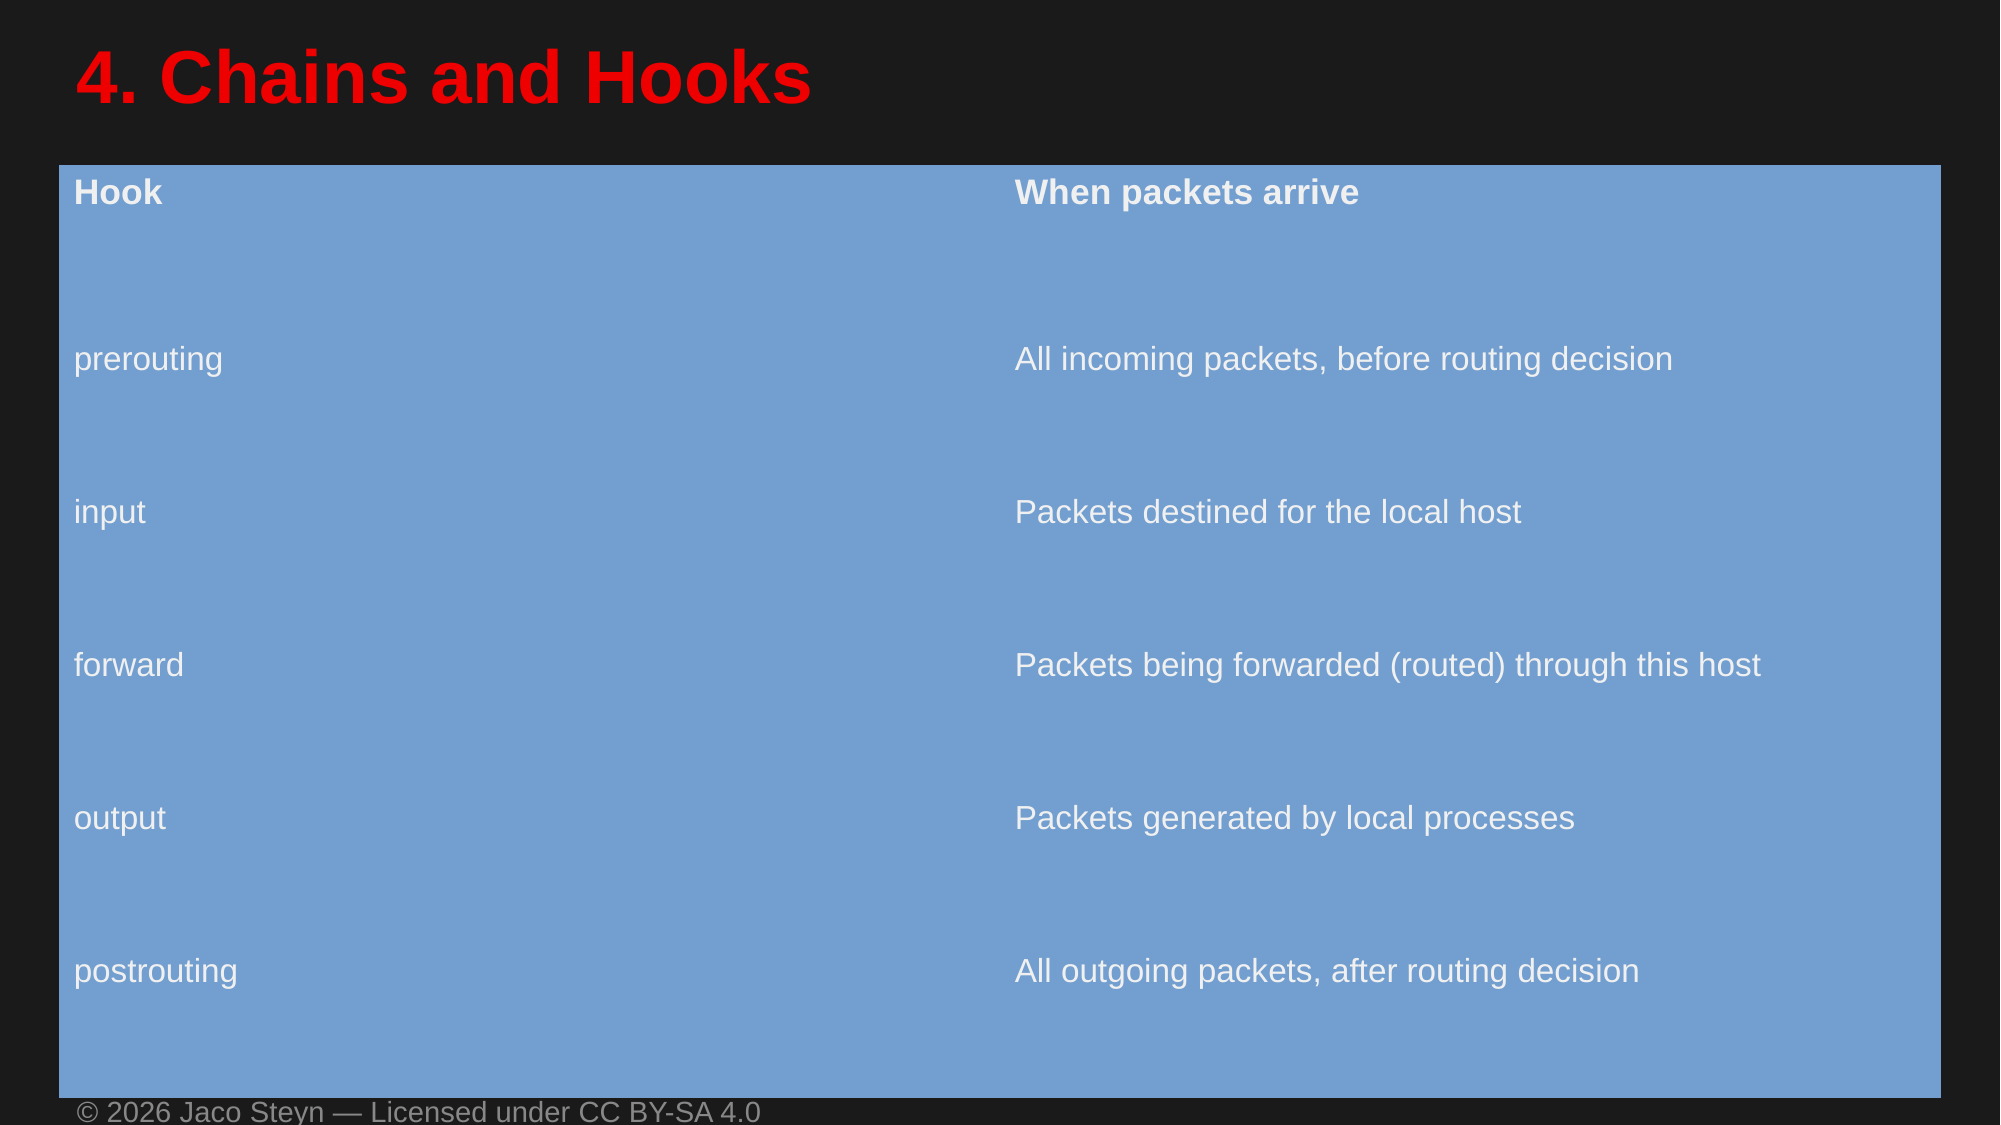

4. Chains and Hooks
| Hook | When packets arrive |
| --- | --- |
| prerouting | All incoming packets, before routing decision |
| input | Packets destined for the local host |
| forward | Packets being forwarded (routed) through this host |
| output | Packets generated by local processes |
| postrouting | All outgoing packets, after routing decision |
© 2026 Jaco Steyn — Licensed under CC BY-SA 4.0